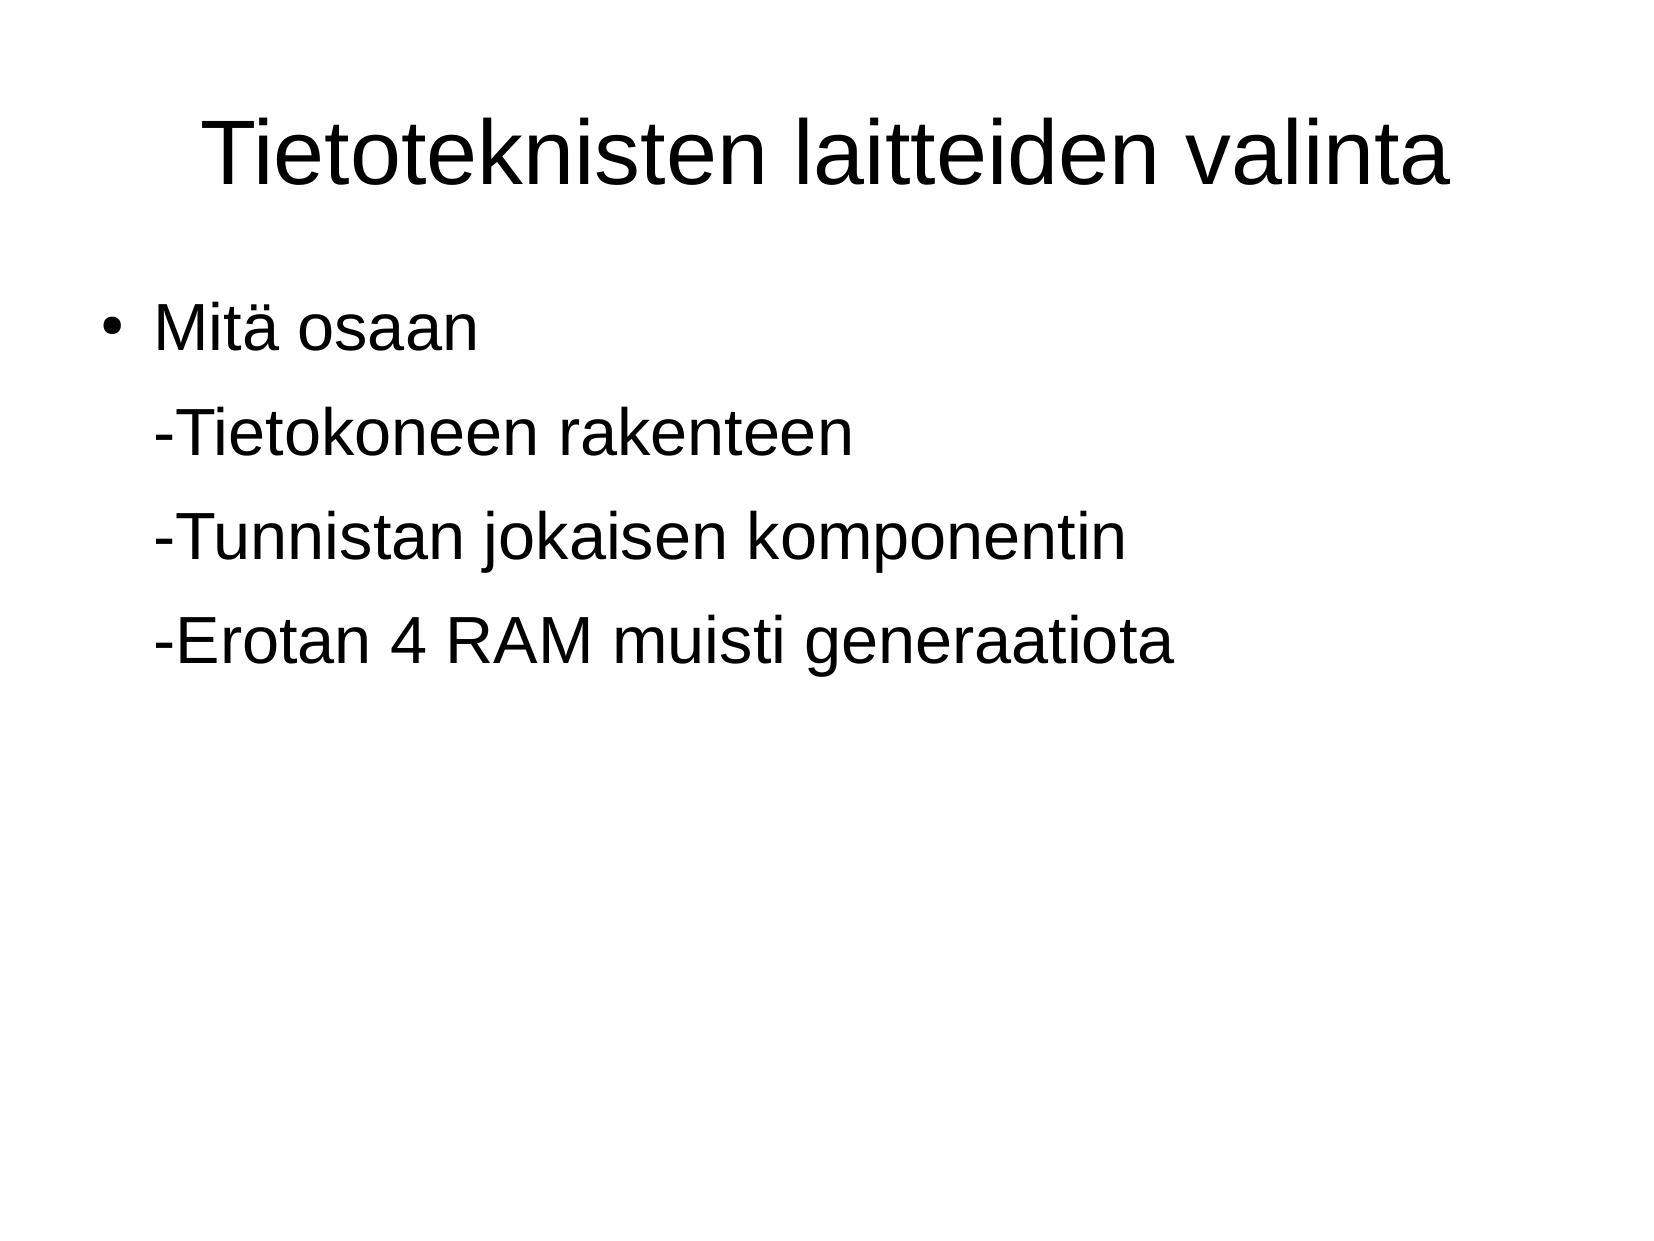

# Tietoteknisten laitteiden valinta
Mitä osaan
-Tietokoneen rakenteen
-Tunnistan jokaisen komponentin
-Erotan 4 RAM muisti generaatiota